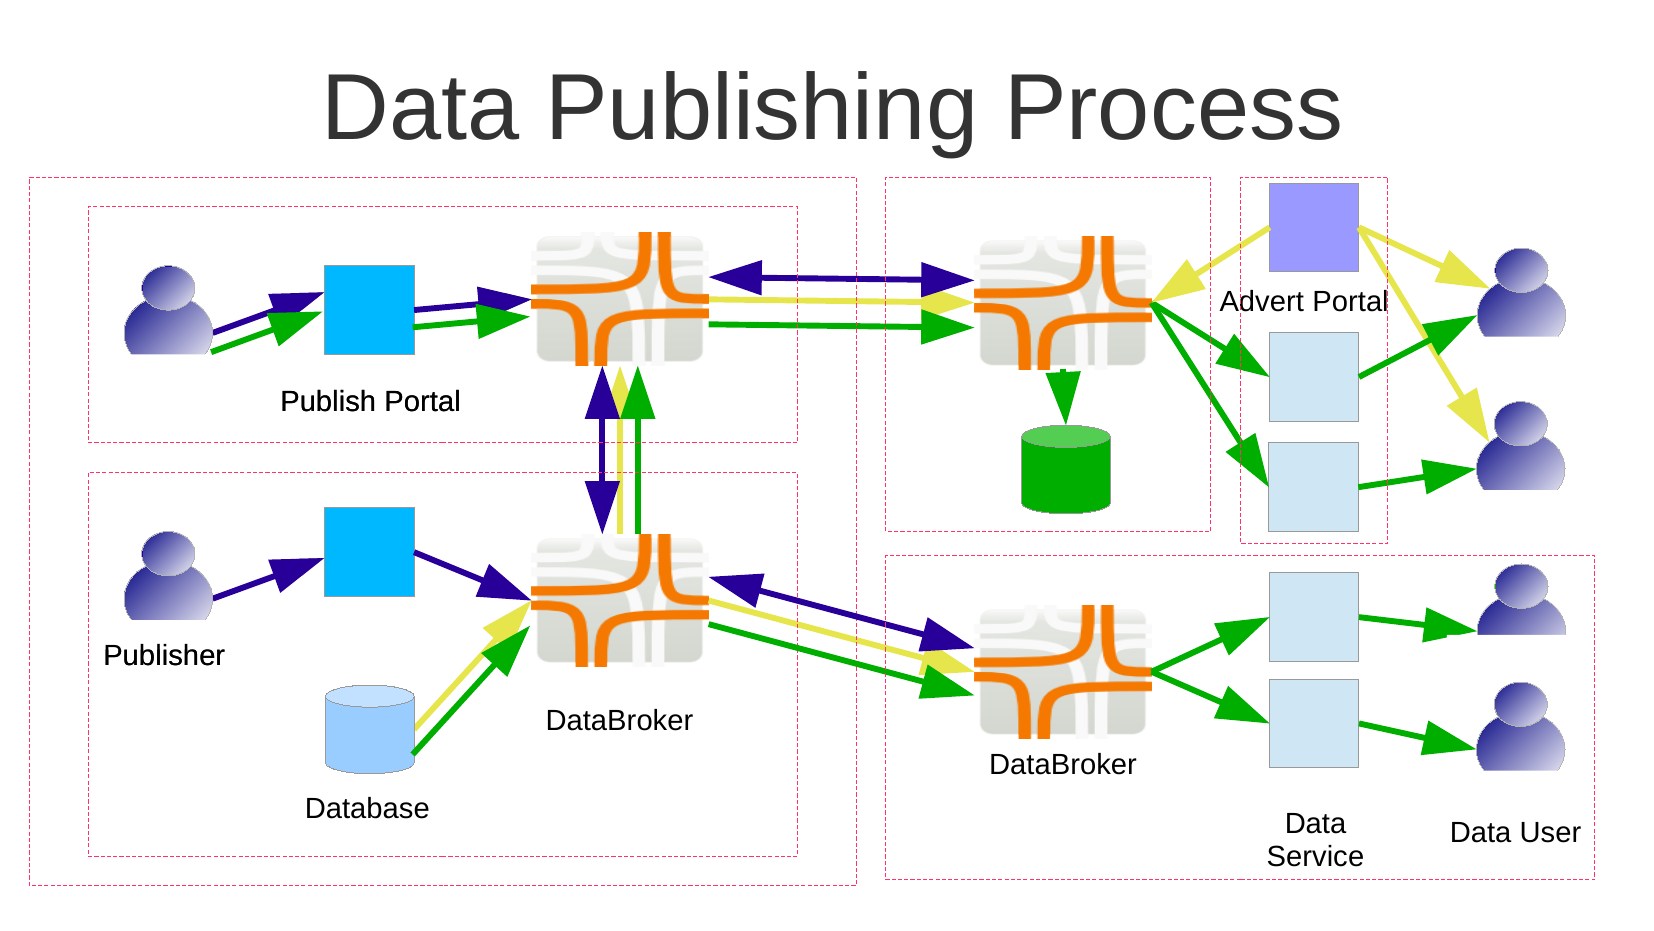

# Data Publishing Process
Advert Portal
Publish Portal
Publish Portal
Publisher
Publisher
DataBroker
DataBroker
Database
Data
Service
Data User